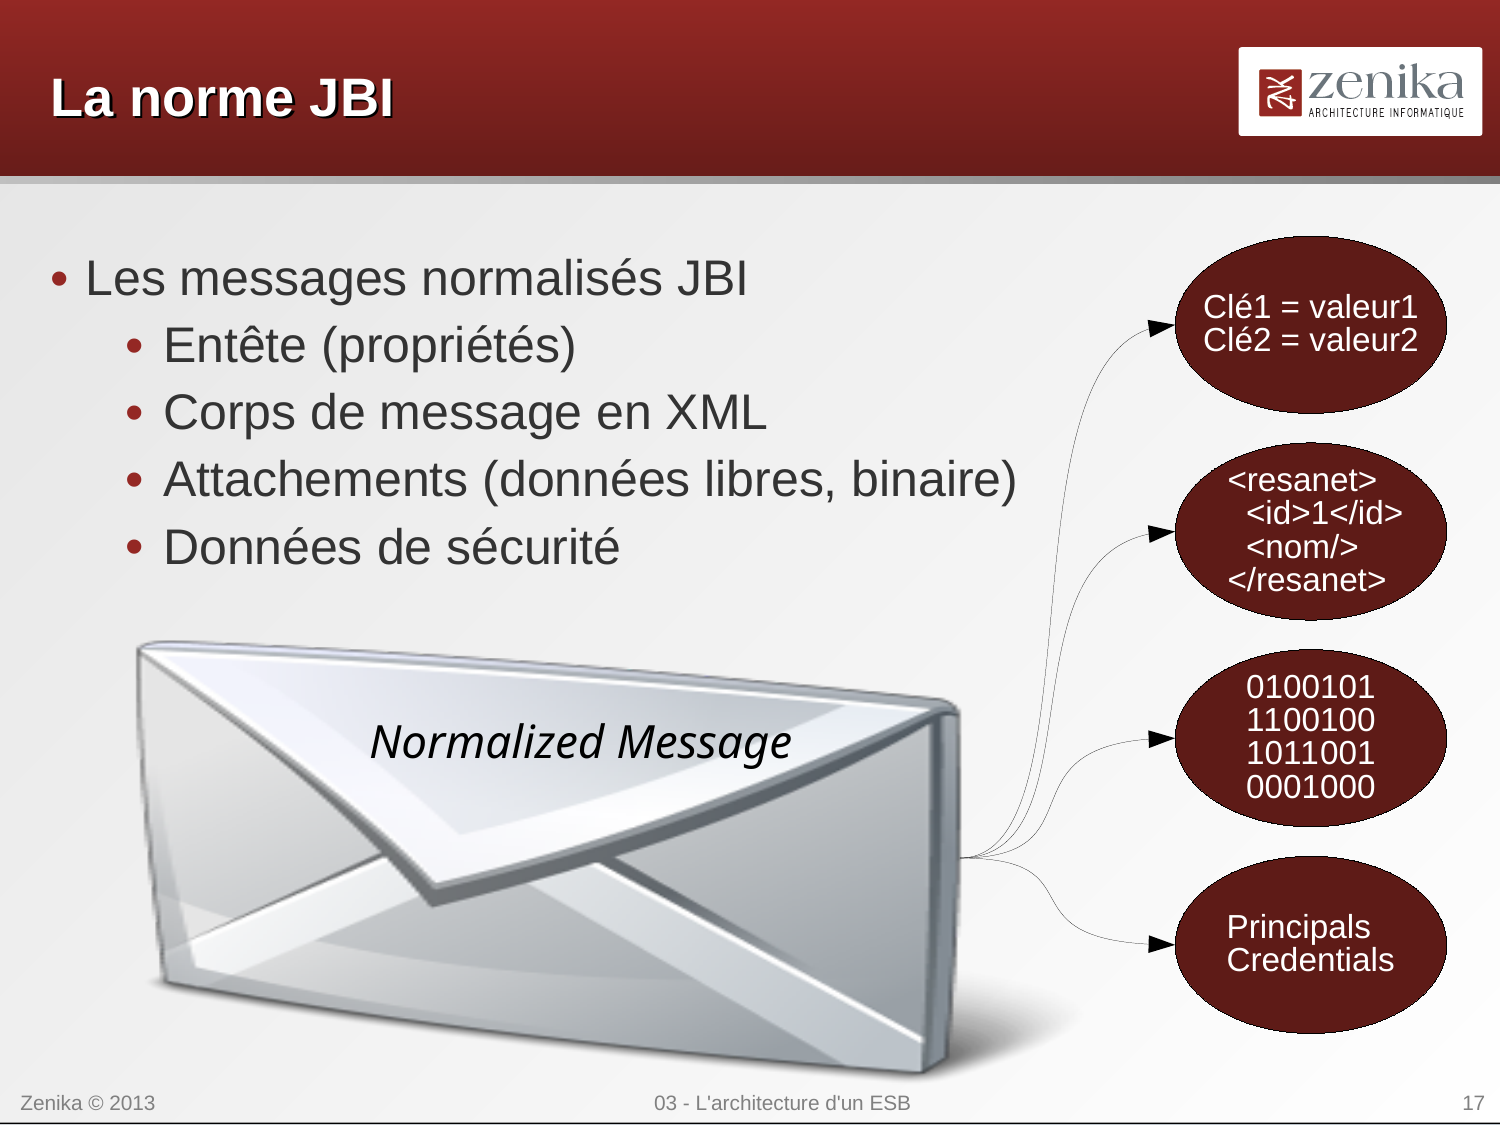

# La norme JBI
Clé1 = valeur1
Clé2 = valeur2
Les messages normalisés JBI
Entête (propriétés)
Corps de message en XML
Attachements (données libres, binaire)
Données de sécurité
 <resanet>
 <id>1</id>
 <nom/>
 </resanet>
0100101
1100100
1011001
0001000
Normalized Message
Principals
Credentials